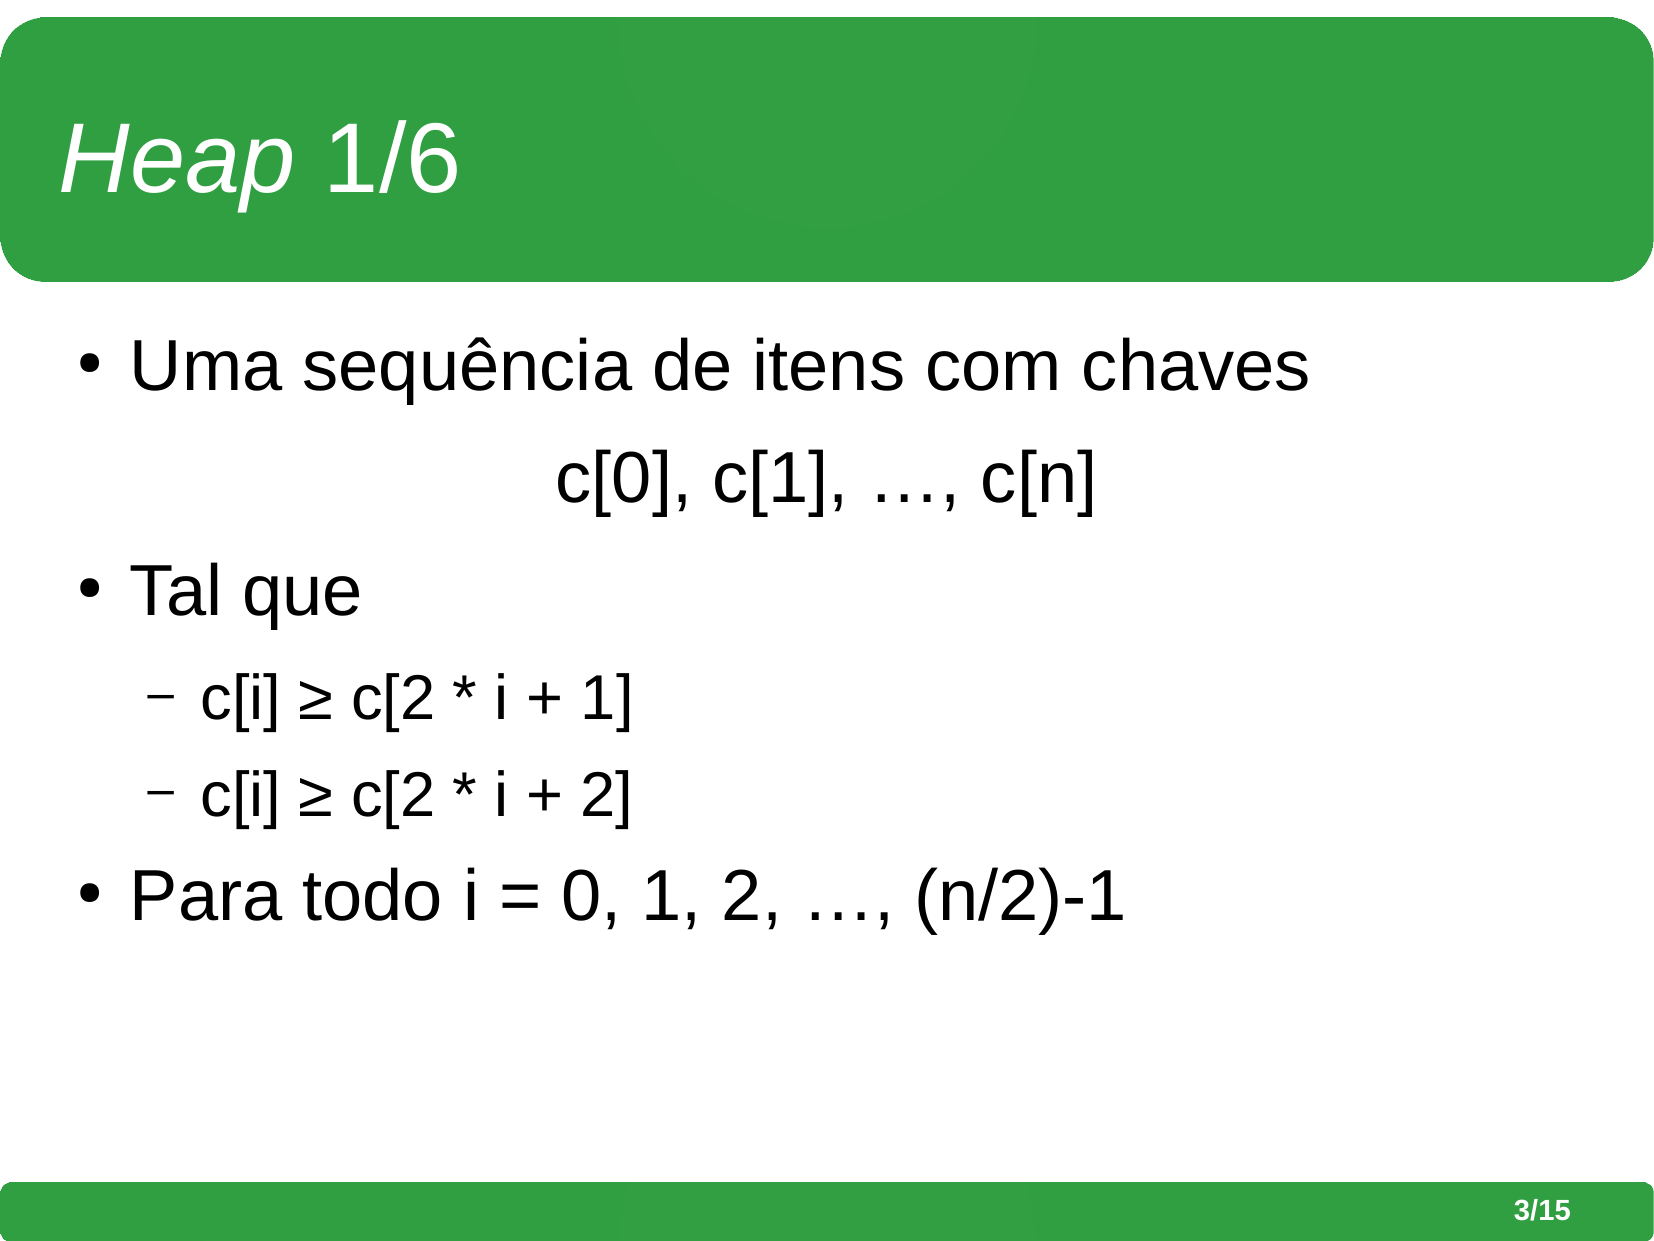

# Heap 1/6
Uma sequência de itens com chaves
c[0], c[1], …, c[n]
Tal que
c[i] ≥ c[2 * i + 1]
c[i] ≥ c[2 * i + 2]
Para todo i = 0, 1, 2, …, (n/2)-1
3